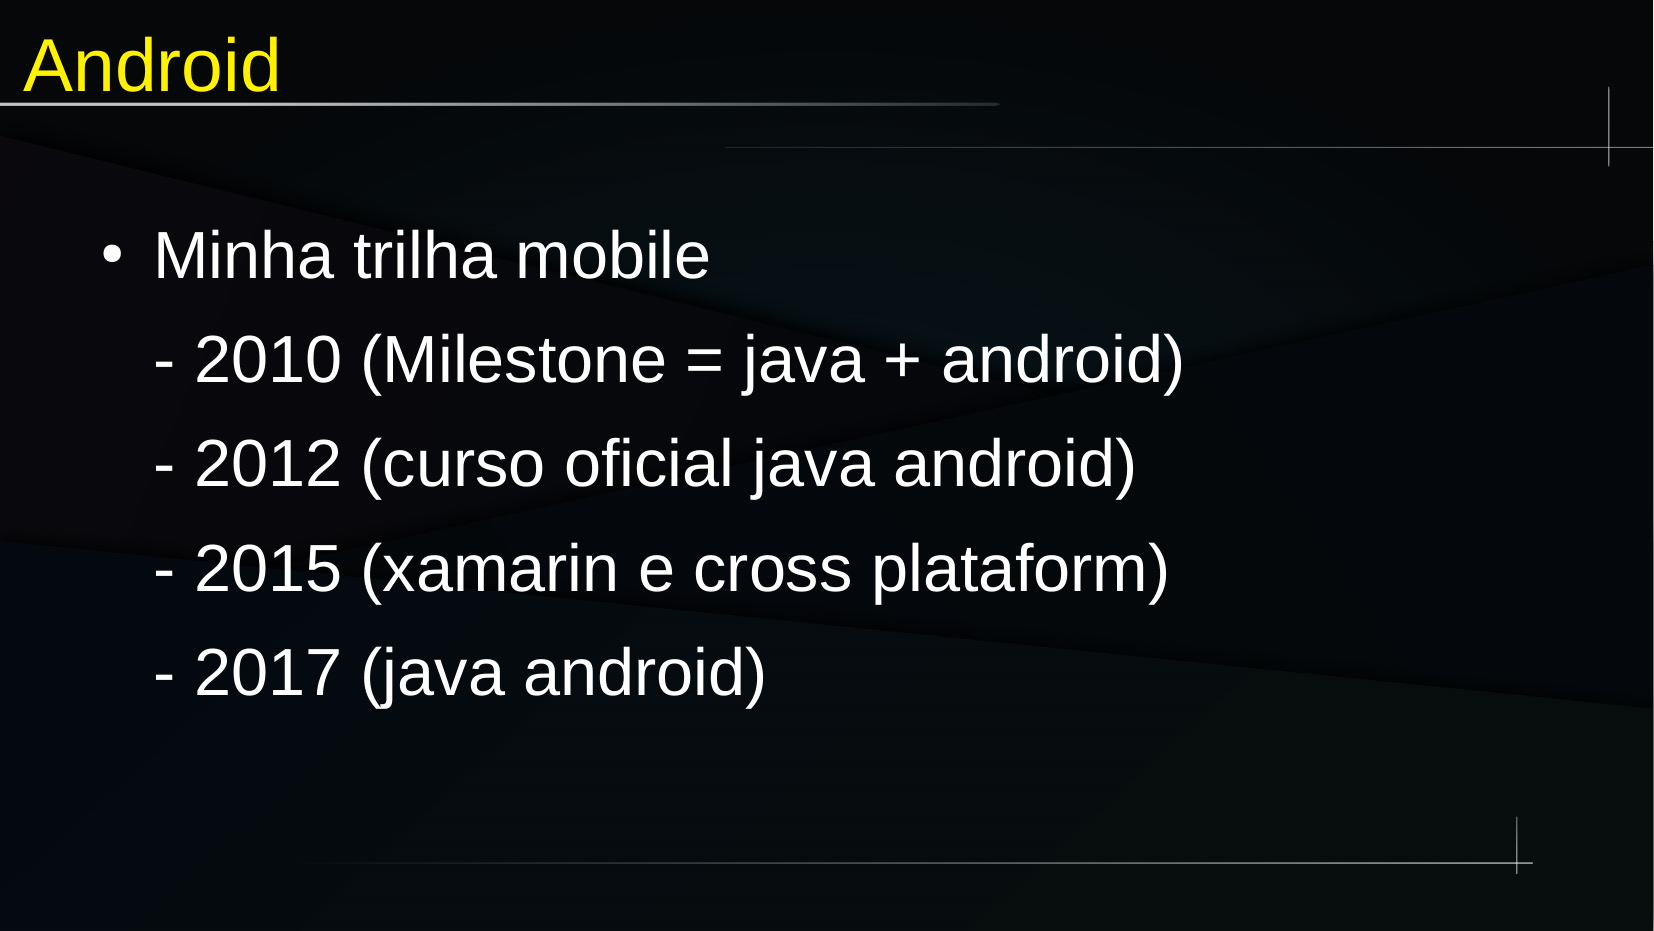

# Android
Minha trilha mobile
- 2010 (Milestone = java + android)
- 2012 (curso oficial java android)
- 2015 (xamarin e cross plataform)
- 2017 (java android)